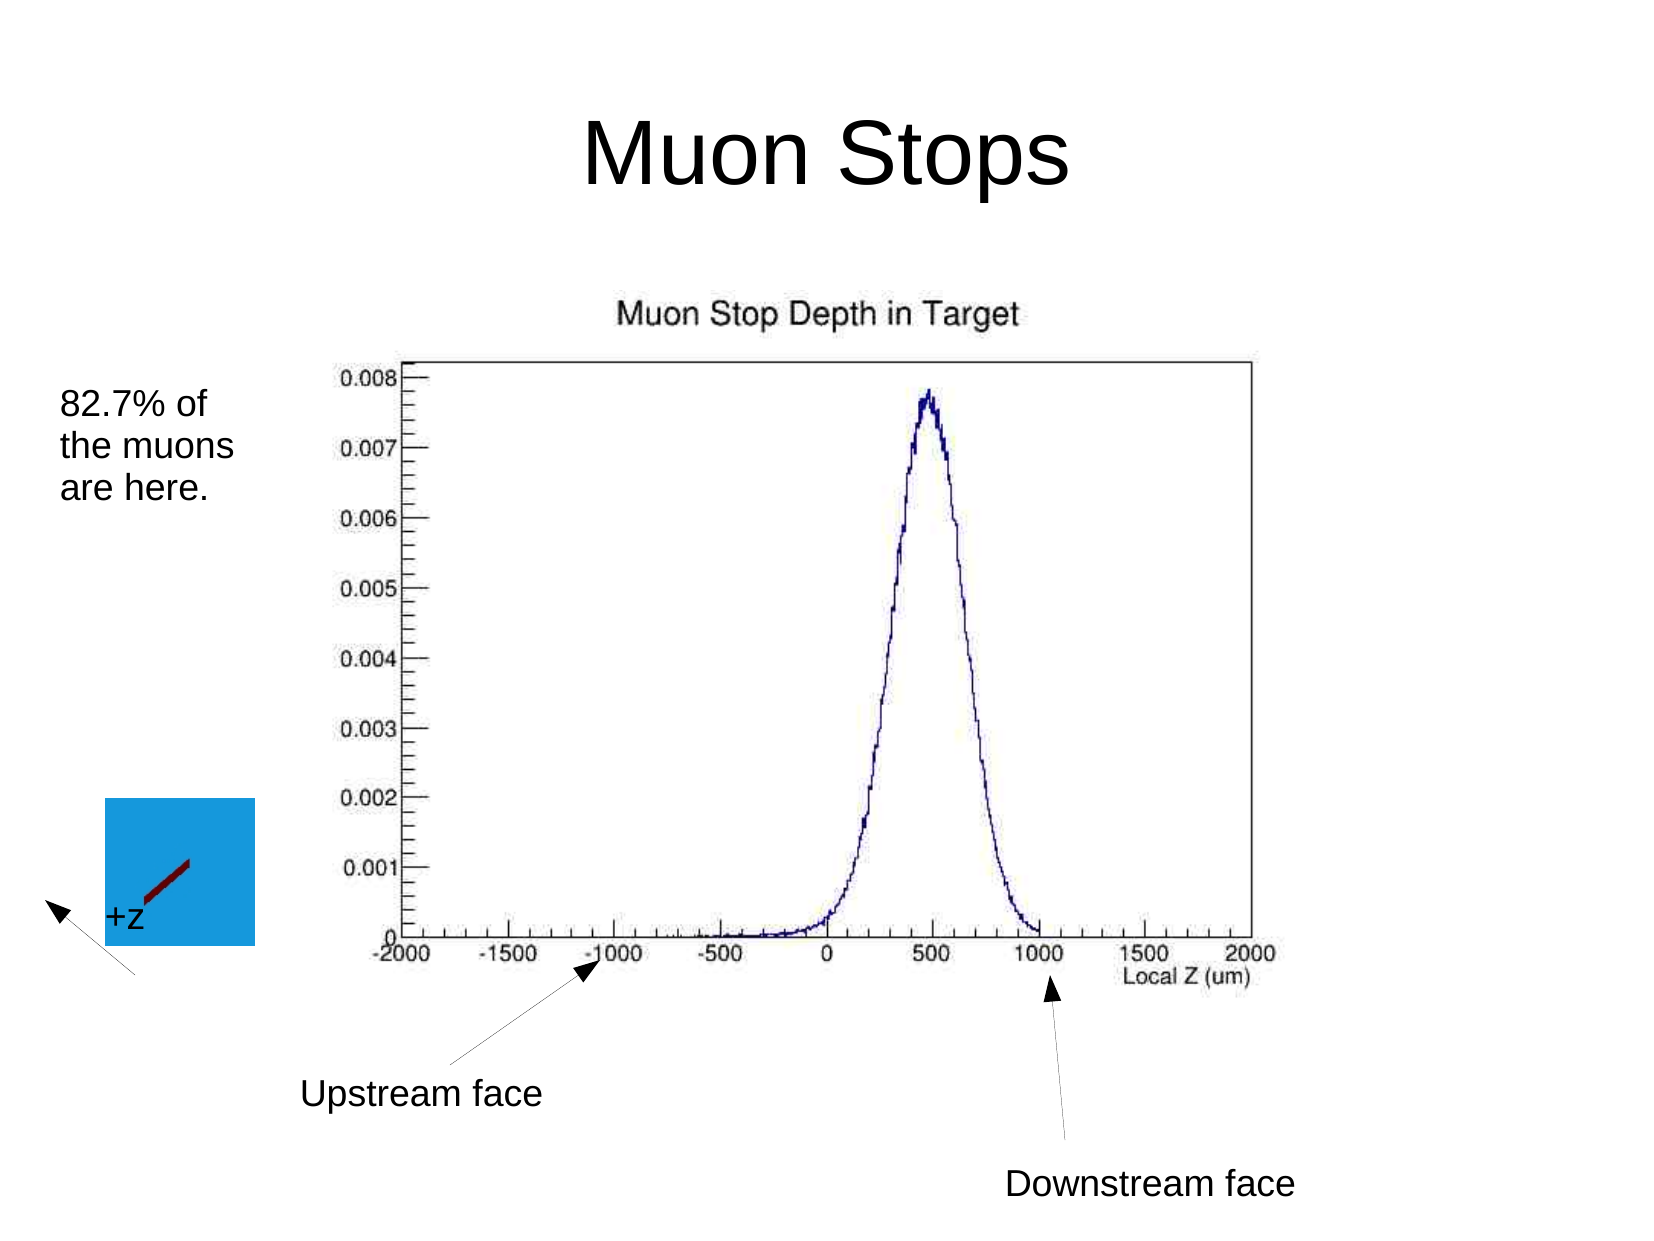

# Muon Stops
82.7% of the muons are here.
+z
Upstream face
Downstream face